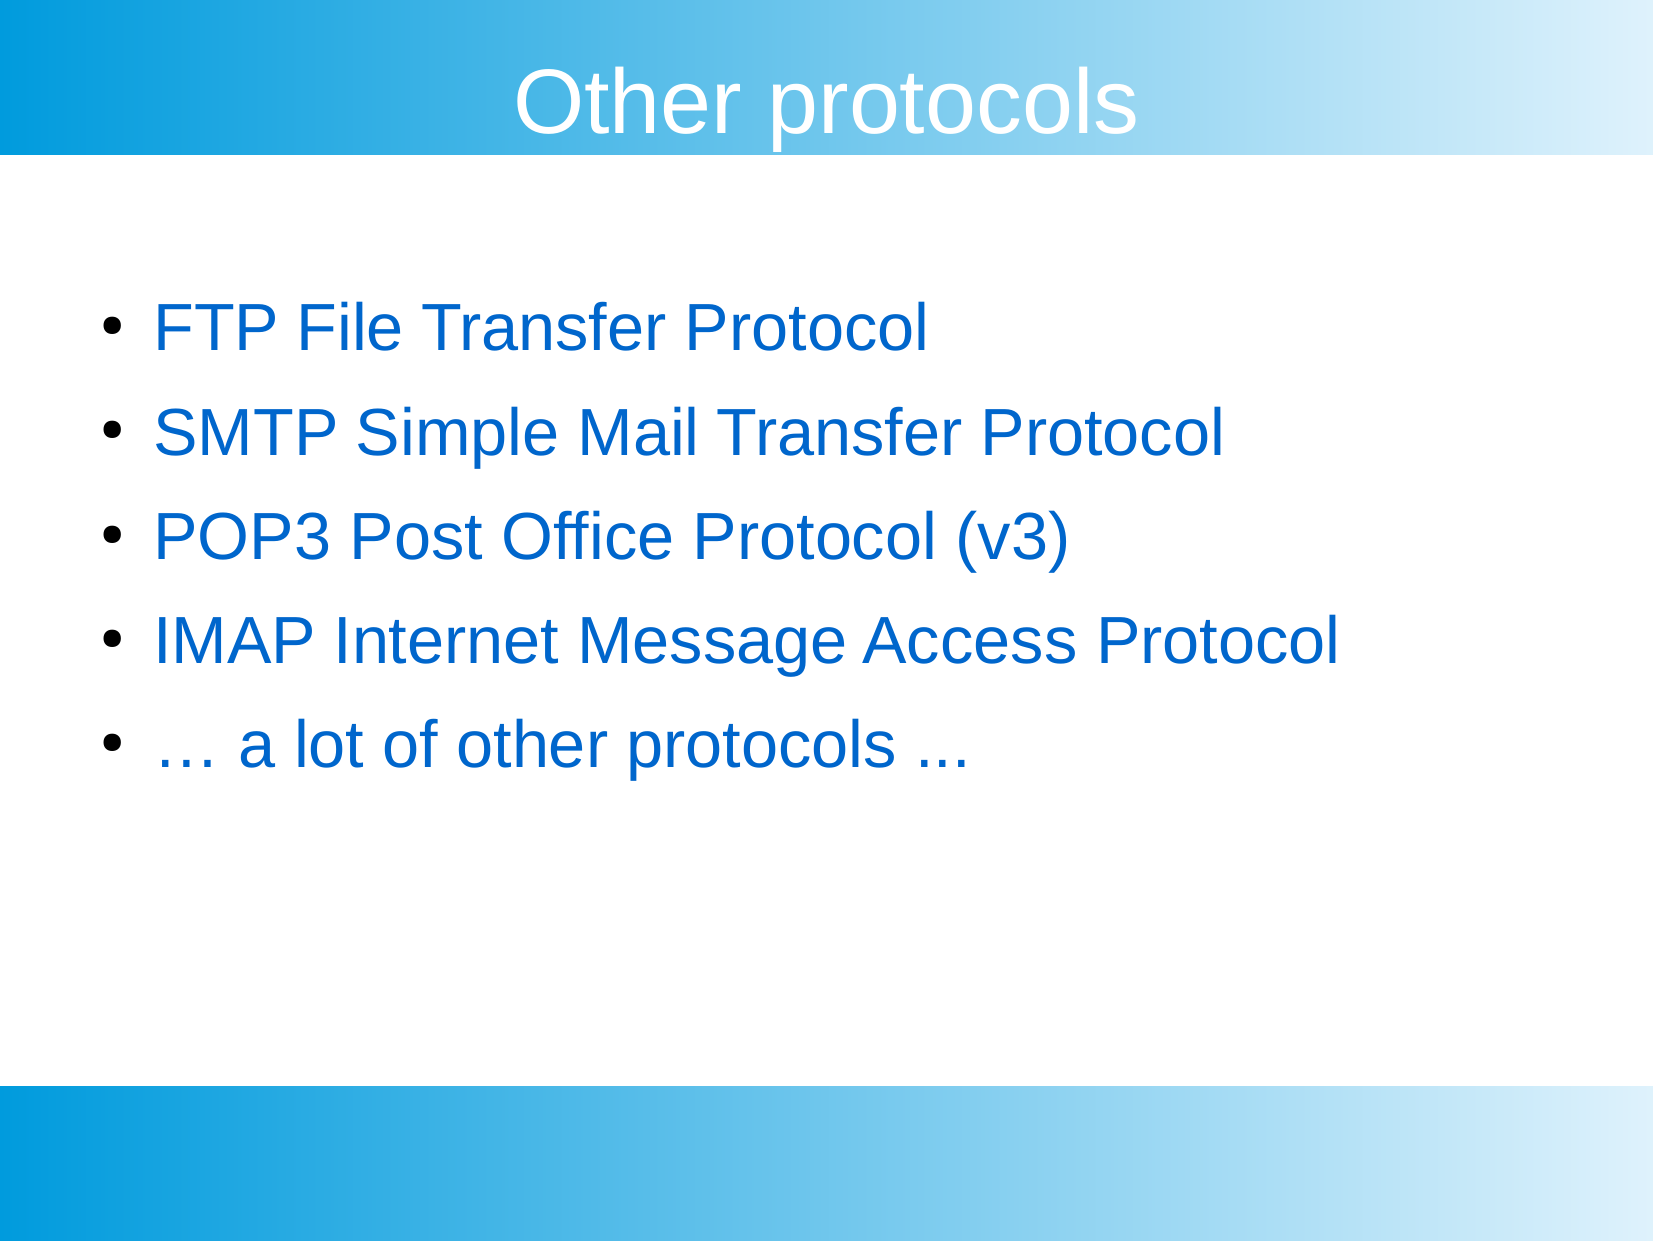

# Other protocols
FTP File Transfer Protocol
SMTP Simple Mail Transfer Protocol
POP3 Post Office Protocol (v3)
IMAP Internet Message Access Protocol
… a lot of other protocols ...